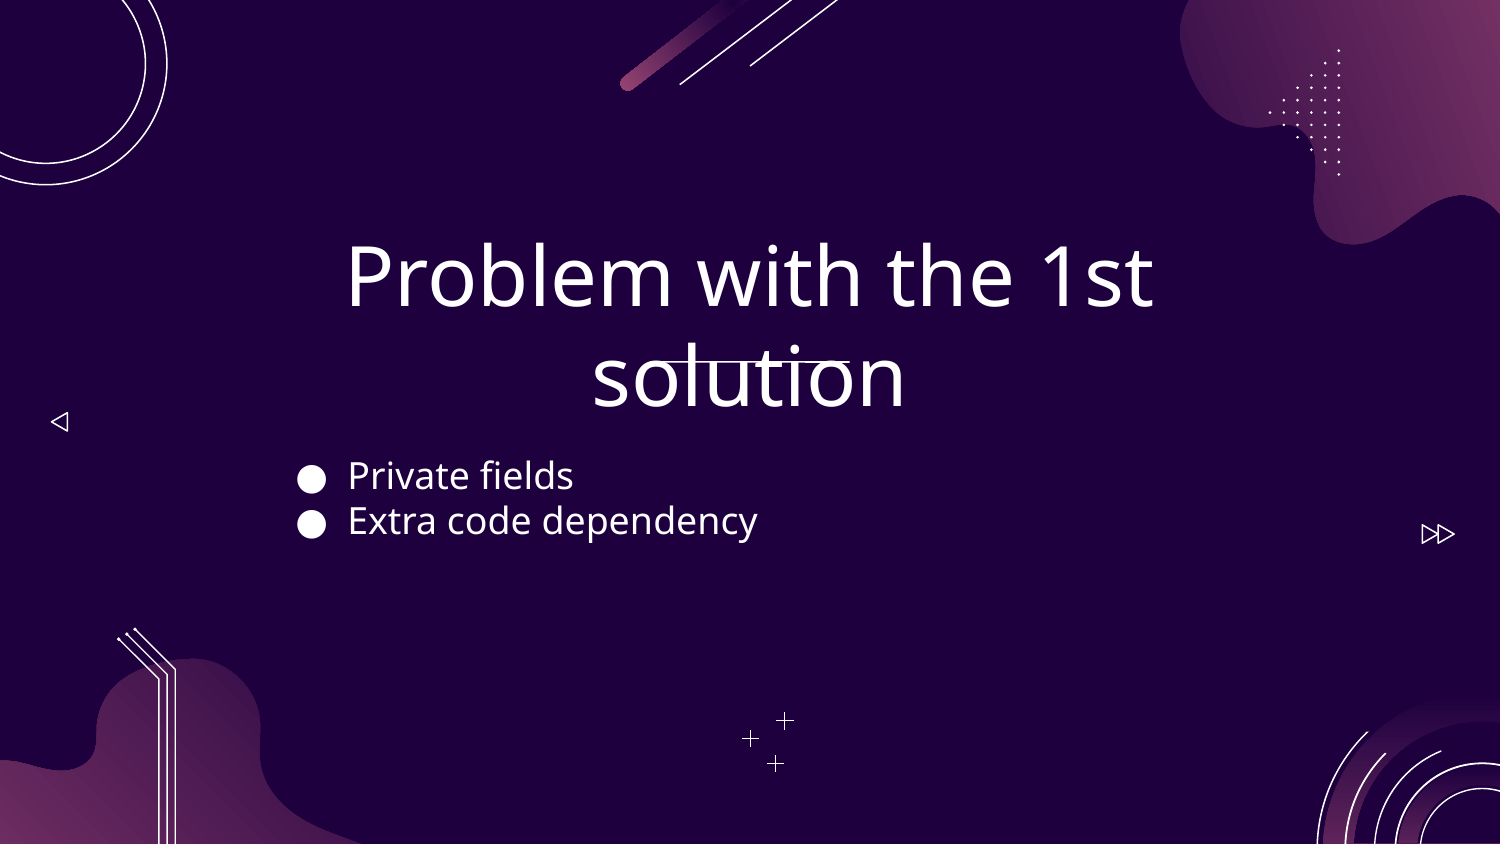

Problem with the 1st solution
Private fields
Extra code dependency